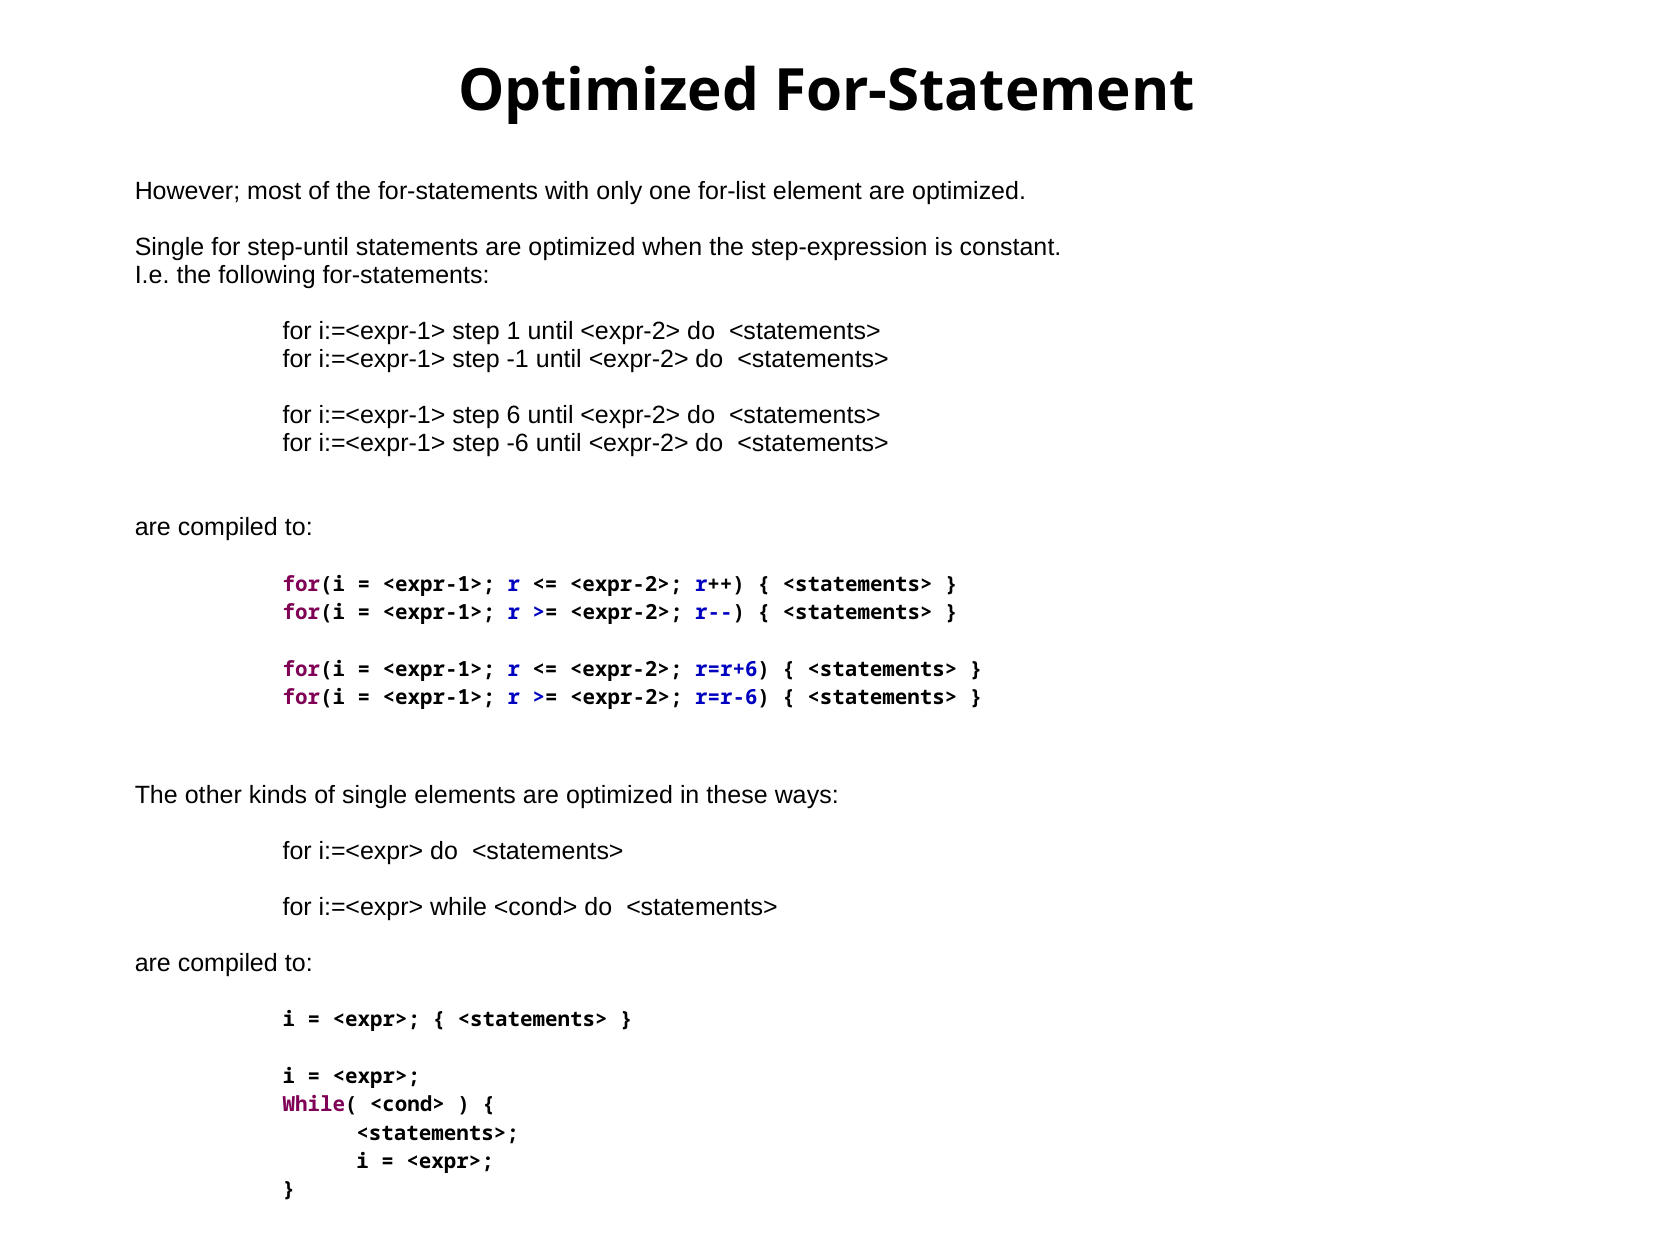

# Optimized For-Statement
However; most of the for-statements with only one for-list element are optimized.
Single for step-until statements are optimized when the step-expression is constant.
I.e. the following for-statements:
		for i:=<expr-1> step 1 until <expr-2> do <statements>
		for i:=<expr-1> step -1 until <expr-2> do <statements>
		for i:=<expr-1> step 6 until <expr-2> do <statements>
		for i:=<expr-1> step -6 until <expr-2> do <statements>
are compiled to:
		for(i = <expr-1>; r <= <expr-2>; r++) { <statements> }
		for(i = <expr-1>; r >= <expr-2>; r--) { <statements> }
		for(i = <expr-1>; r <= <expr-2>; r=r+6) { <statements> }
		for(i = <expr-1>; r >= <expr-2>; r=r-6) { <statements> }
The other kinds of single elements are optimized in these ways:
		for i:=<expr> do <statements>
		for i:=<expr> while <cond> do <statements>
are compiled to:
		i = <expr>; { <statements> }
		i = <expr>;
		While( <cond> ) {
			<statements>;
			i = <expr>;
		}